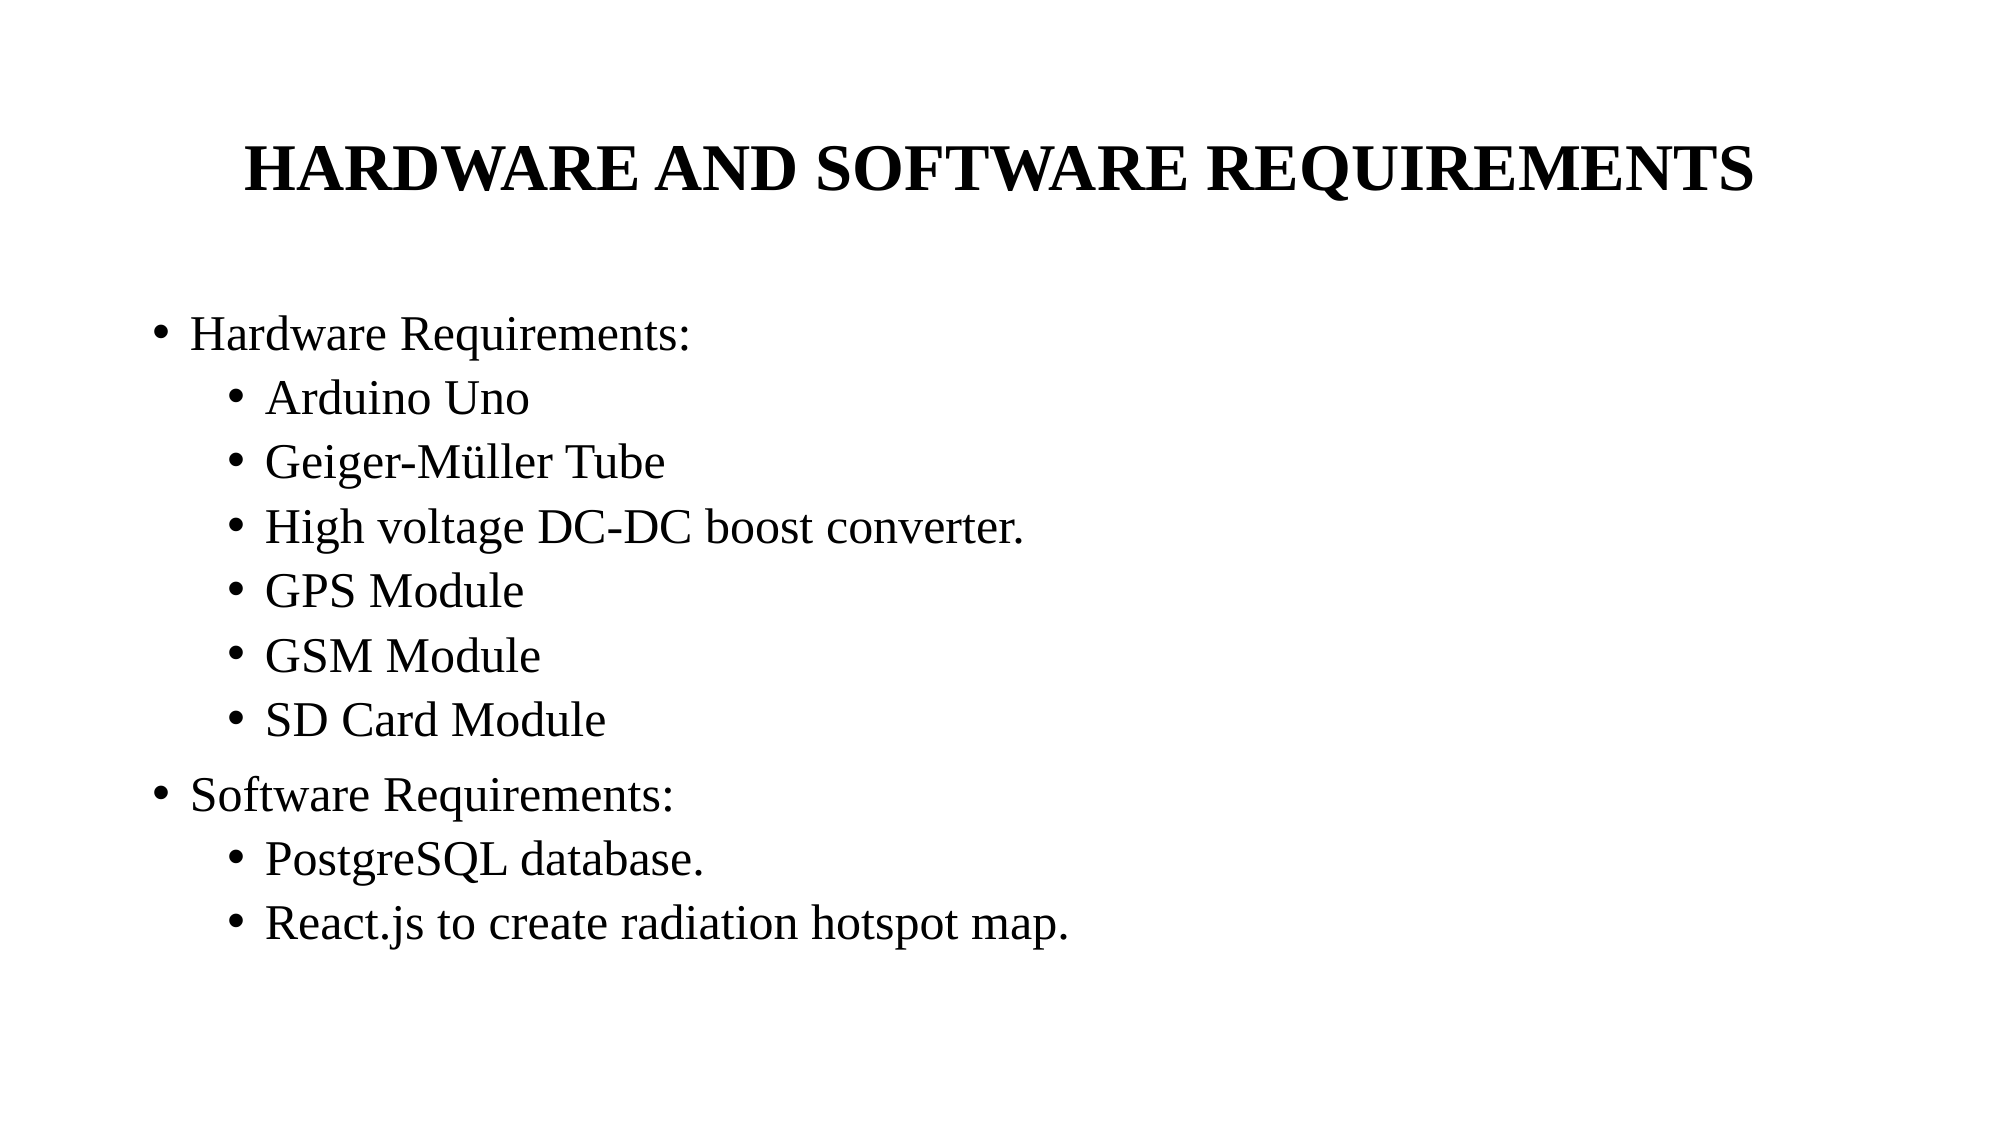

# HARDWARE AND SOFTWARE REQUIREMENTS
Hardware Requirements:
Arduino Uno
Geiger-Müller Tube
High voltage DC-DC boost converter.
GPS Module
GSM Module
SD Card Module
Software Requirements:
PostgreSQL database.
React.js to create radiation hotspot map.